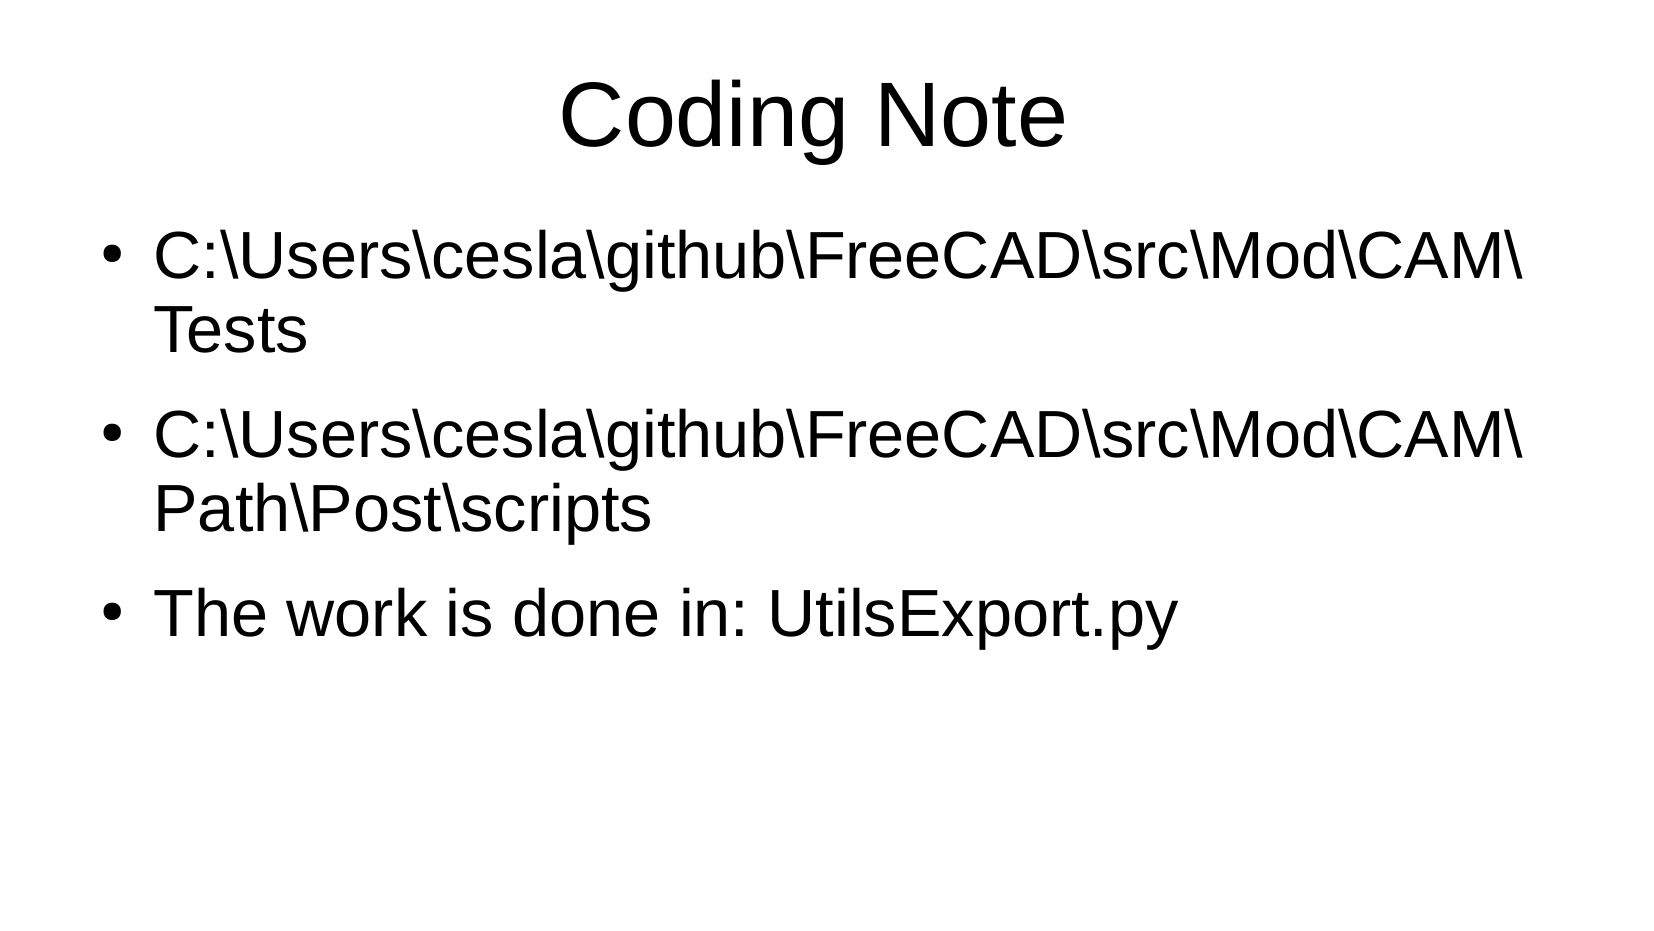

# Coding Note
C:\Users\cesla\github\FreeCAD\src\Mod\CAM\Tests
C:\Users\cesla\github\FreeCAD\src\Mod\CAM\Path\Post\scripts
The work is done in: UtilsExport.py